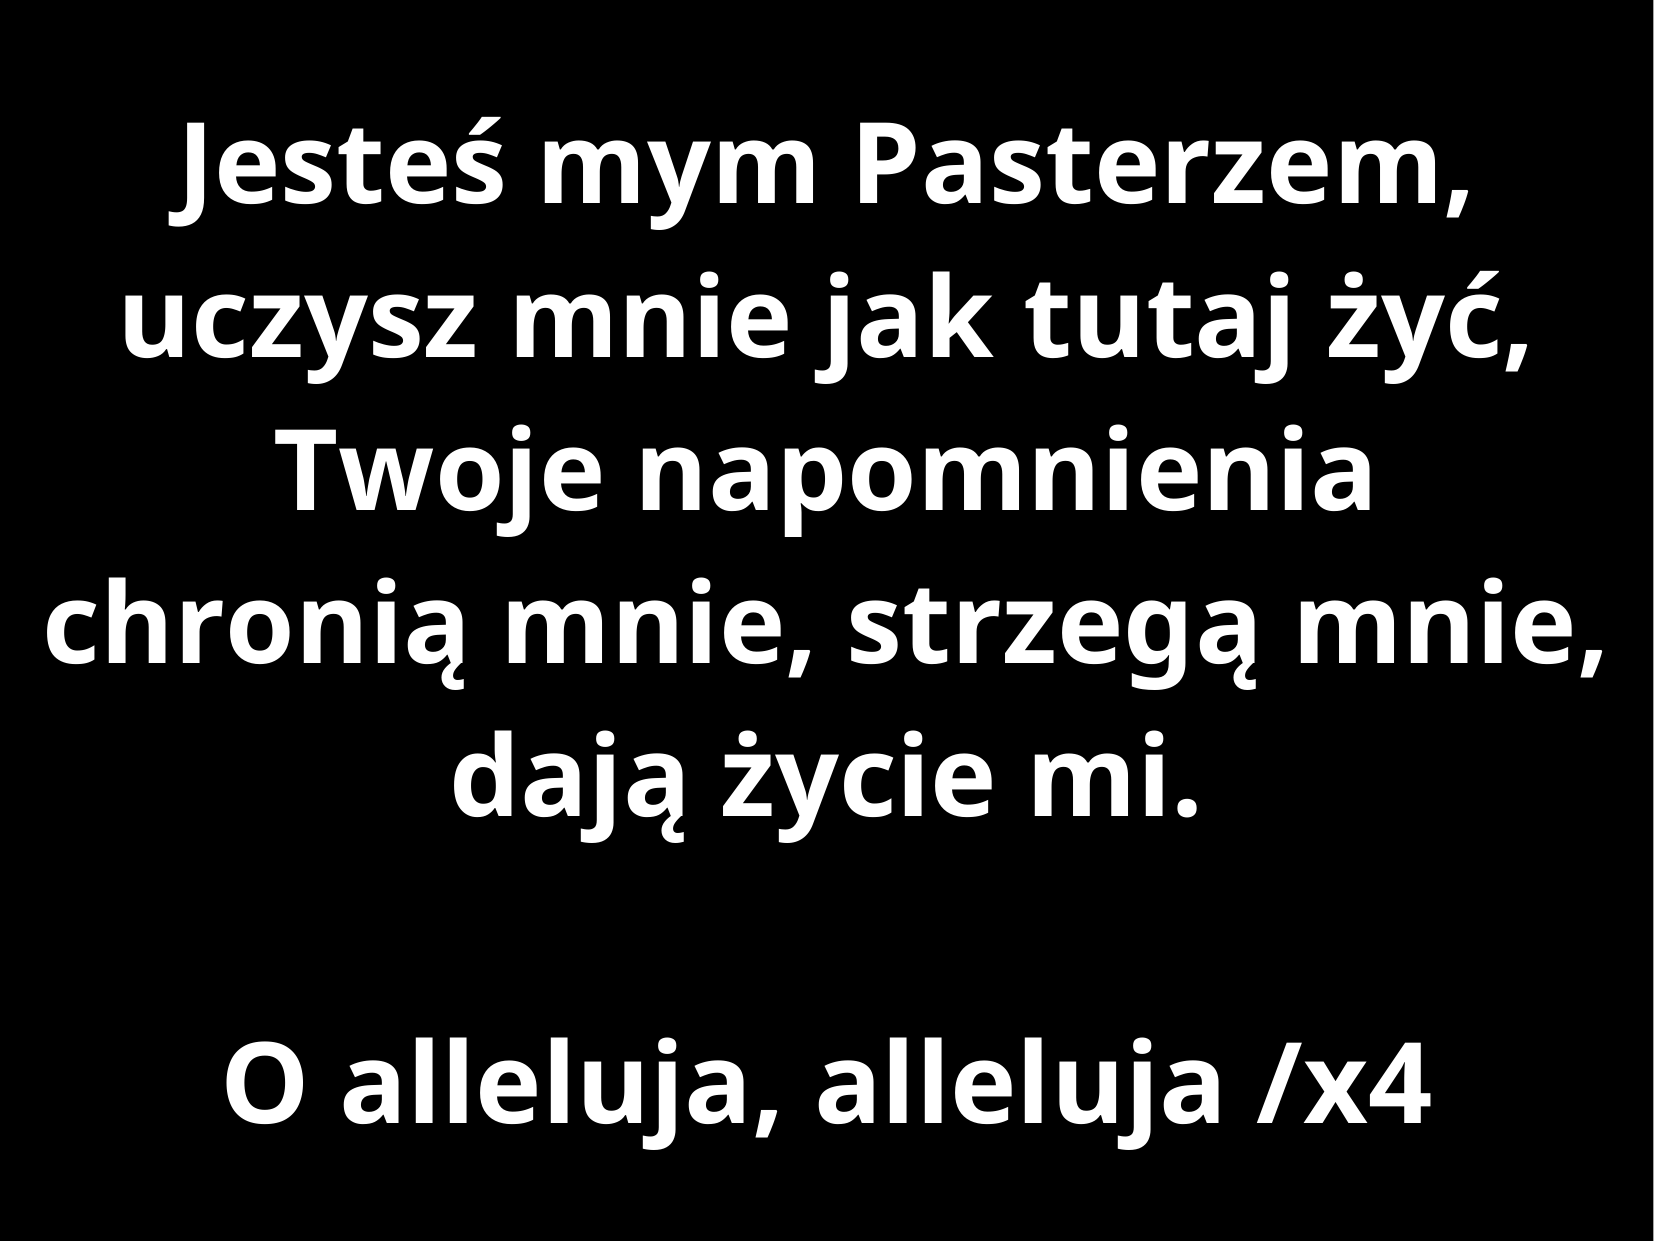

# Jesteś mym Pasterzem, uczysz mnie jak tutaj żyć, Twoje napomnienia chronią mnie, strzegą mnie, dają życie mi. O alleluja, alleluja /x4